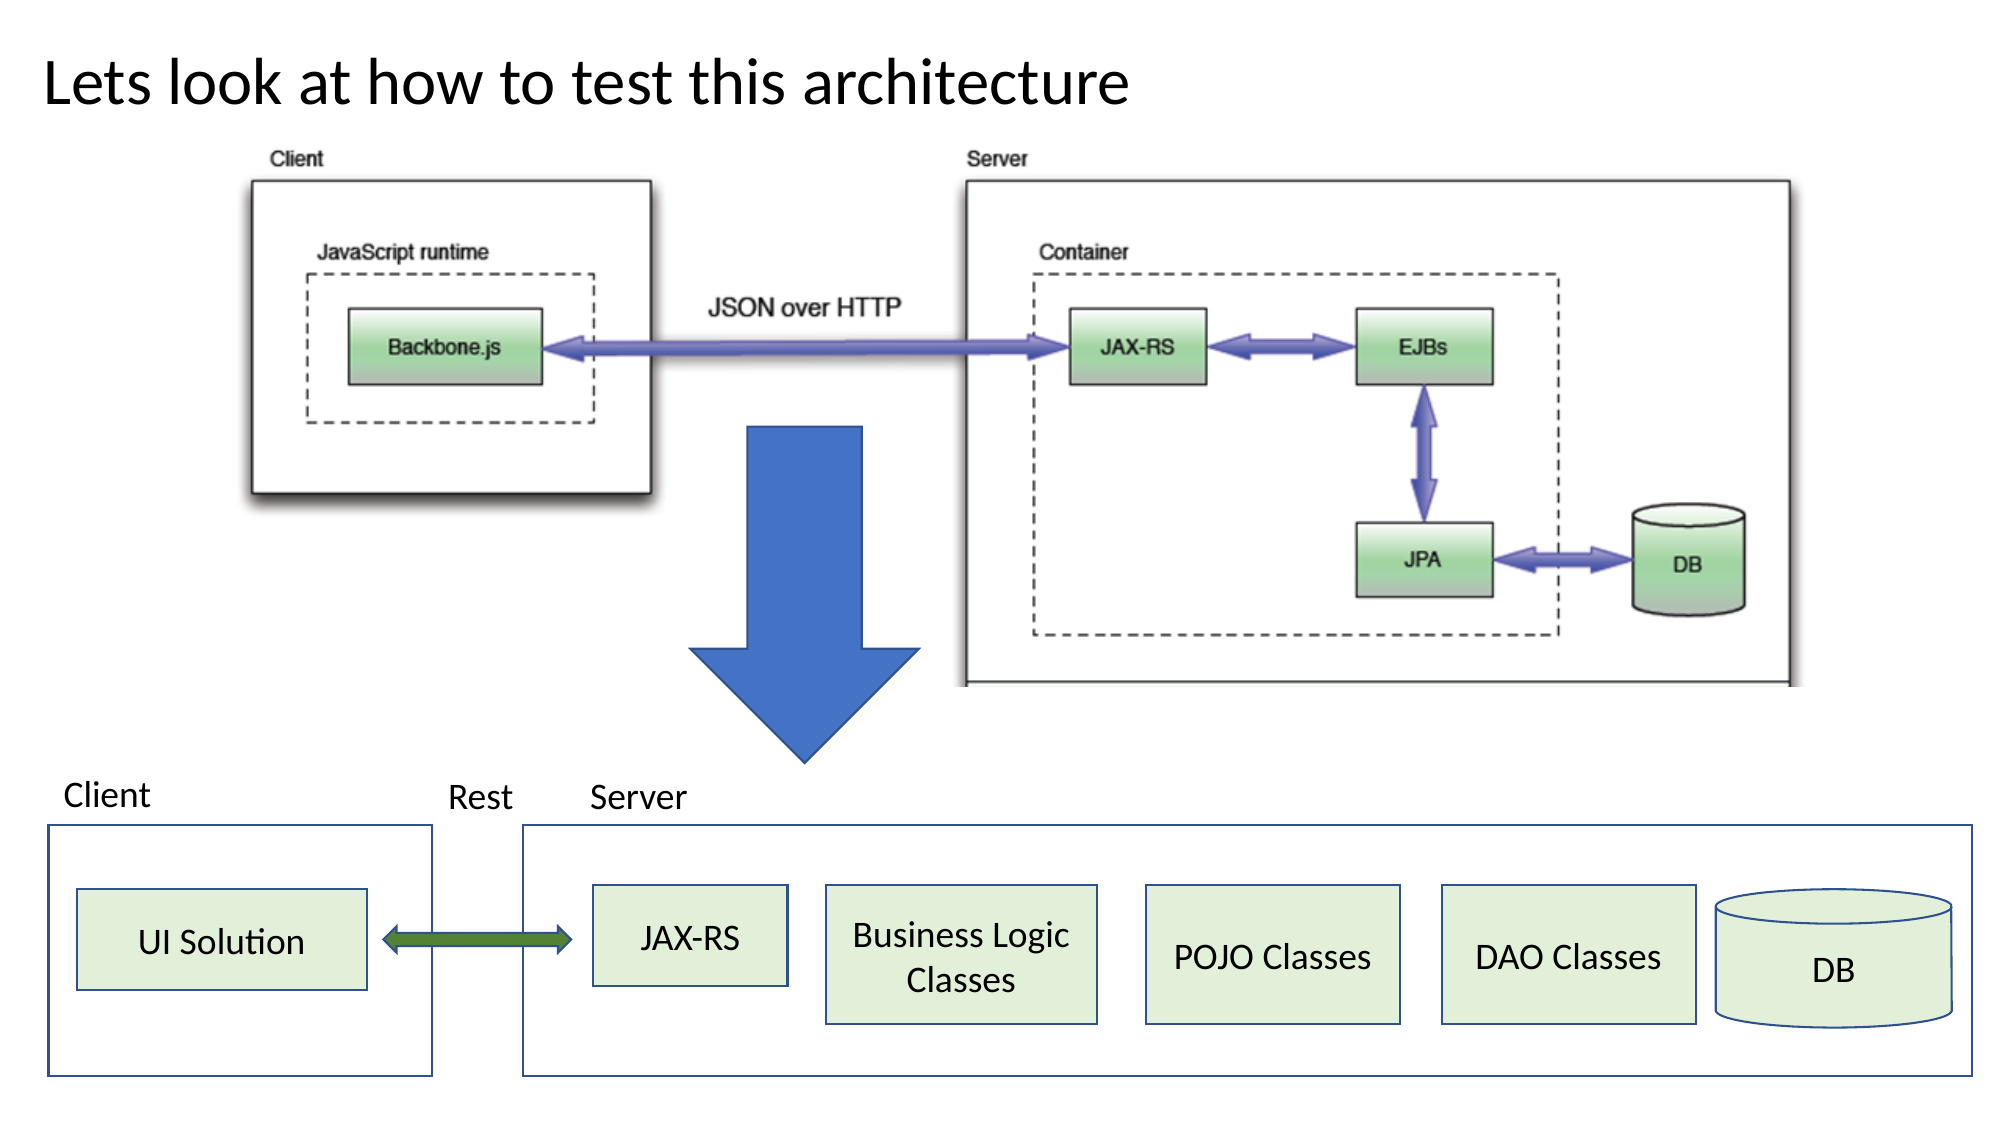

Lets look at how to test this architecture
Client
Rest
Server
JAX-RS
Business Logic Classes
POJO Classes
DAO Classes
UI Solution
DB